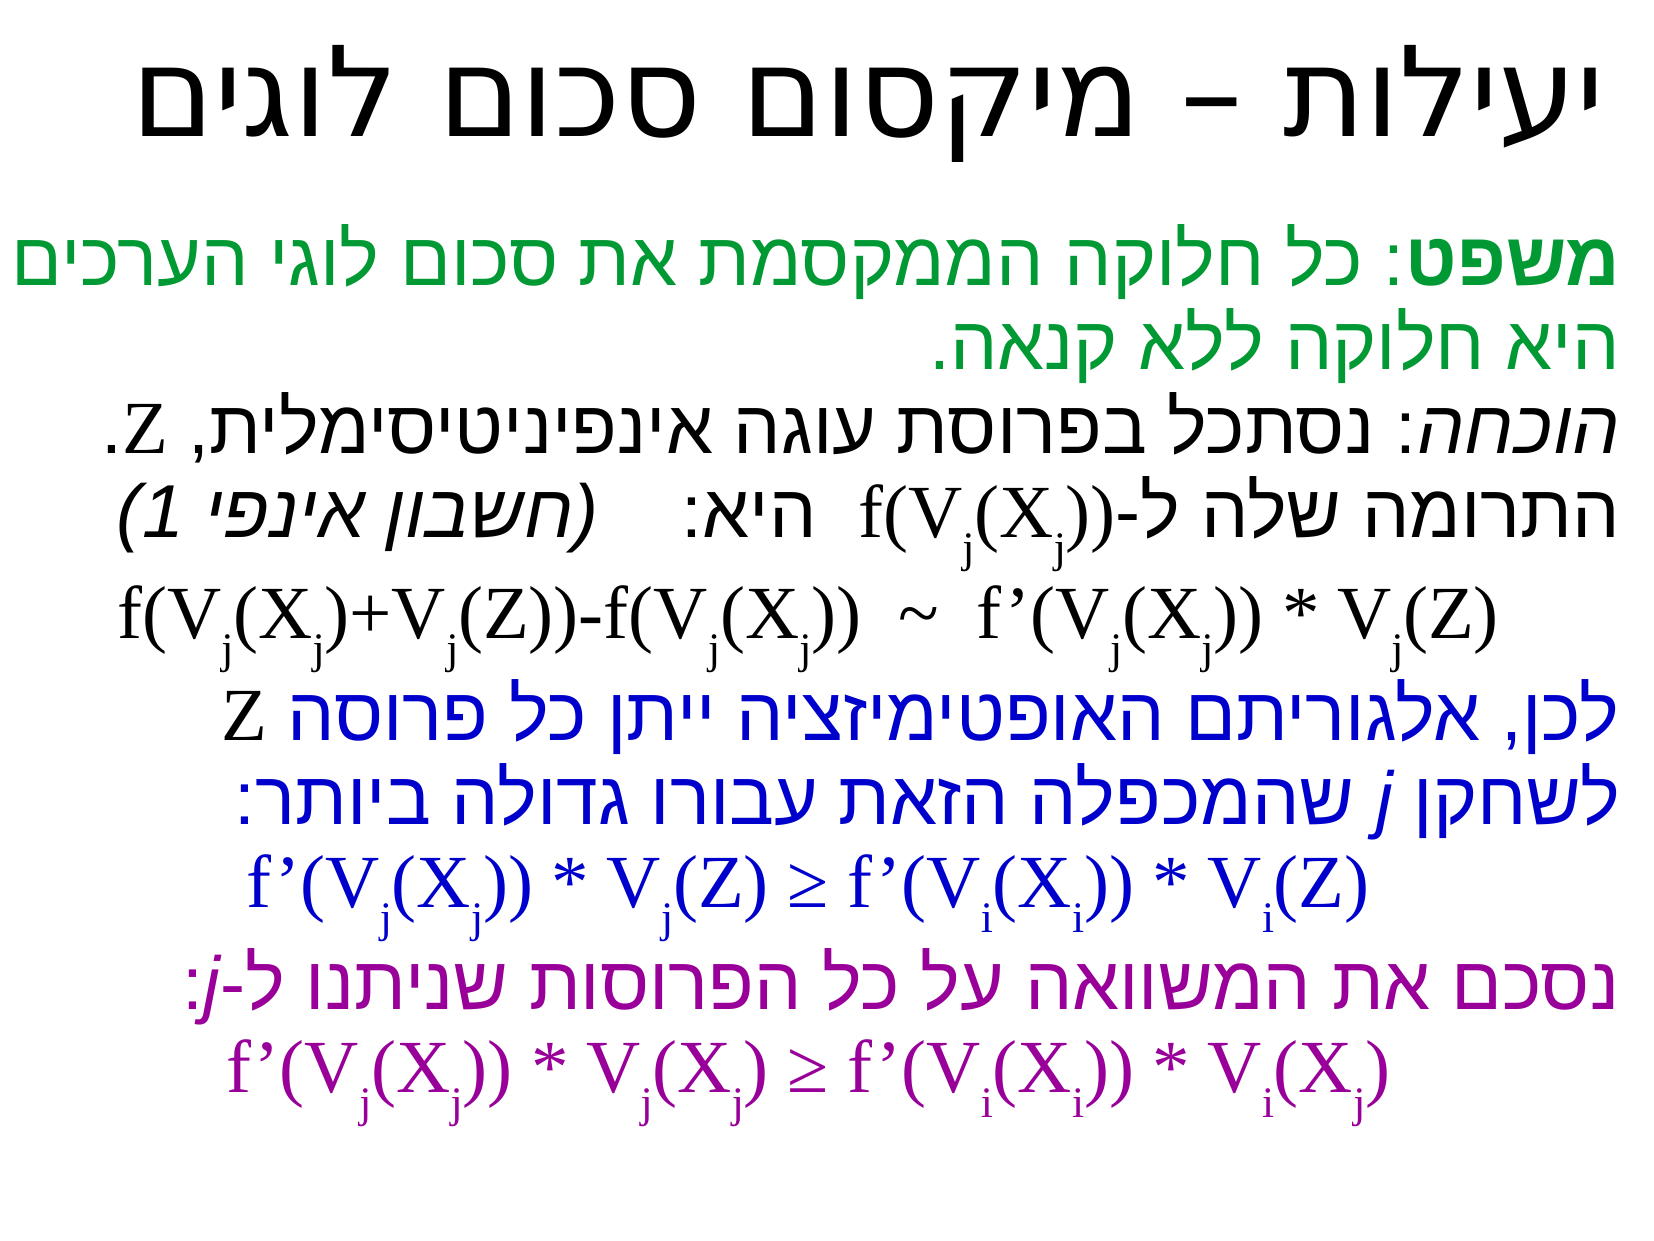

# יעילות – מיקסום סכום לוגים
משפט: כל חלוקה הממקסמת את סכום לוגי הערכים היא חלוקה ללא קנאה.
הוכחה: נסתכל בפרוסת עוגה אינפיניטיסימלית, Z.
התרומה שלה ל-f(Vj(Xj)) היא: (חשבון אינפי 1)
f(Vj(Xj)+Vj(Z))-f(Vj(Xj)) ~ f’(Vj(Xj)) * Vj(Z)
לכן, אלגוריתם האופטימיזציה ייתן כל פרוסה Z לשחקן j שהמכפלה הזאת עבורו גדולה ביותר:
f’(Vj(Xj)) * Vj(Z) ≥ f’(Vi(Xi)) * Vi(Z)
נסכם את המשוואה על כל הפרוסות שניתנו ל-j:
f’(Vj(Xj)) * Vj(Xj) ≥ f’(Vi(Xi)) * Vi(Xj)